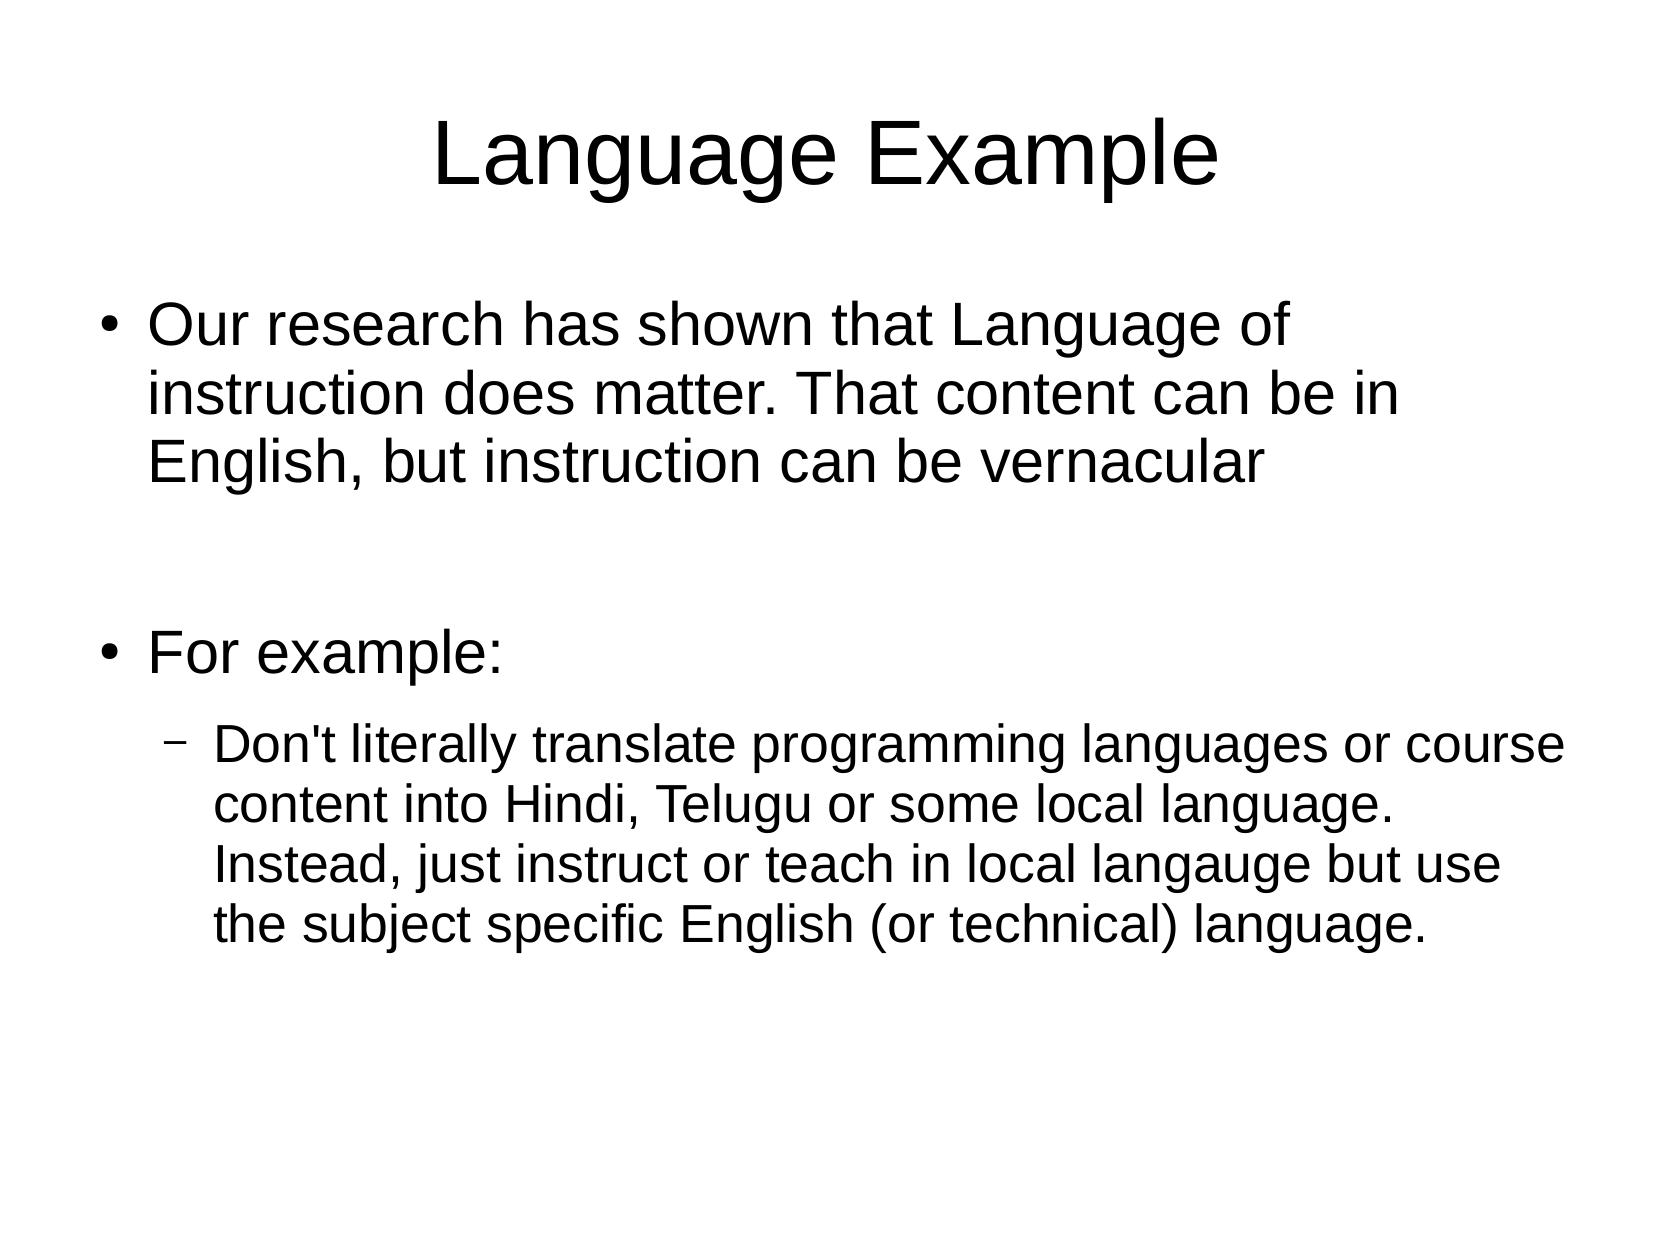

# Language Example
Our research has shown that Language of instruction does matter. That content can be in English, but instruction can be vernacular
For example:
Don't literally translate programming languages or course content into Hindi, Telugu or some local language. Instead, just instruct or teach in local langauge but use the subject specific English (or technical) language.